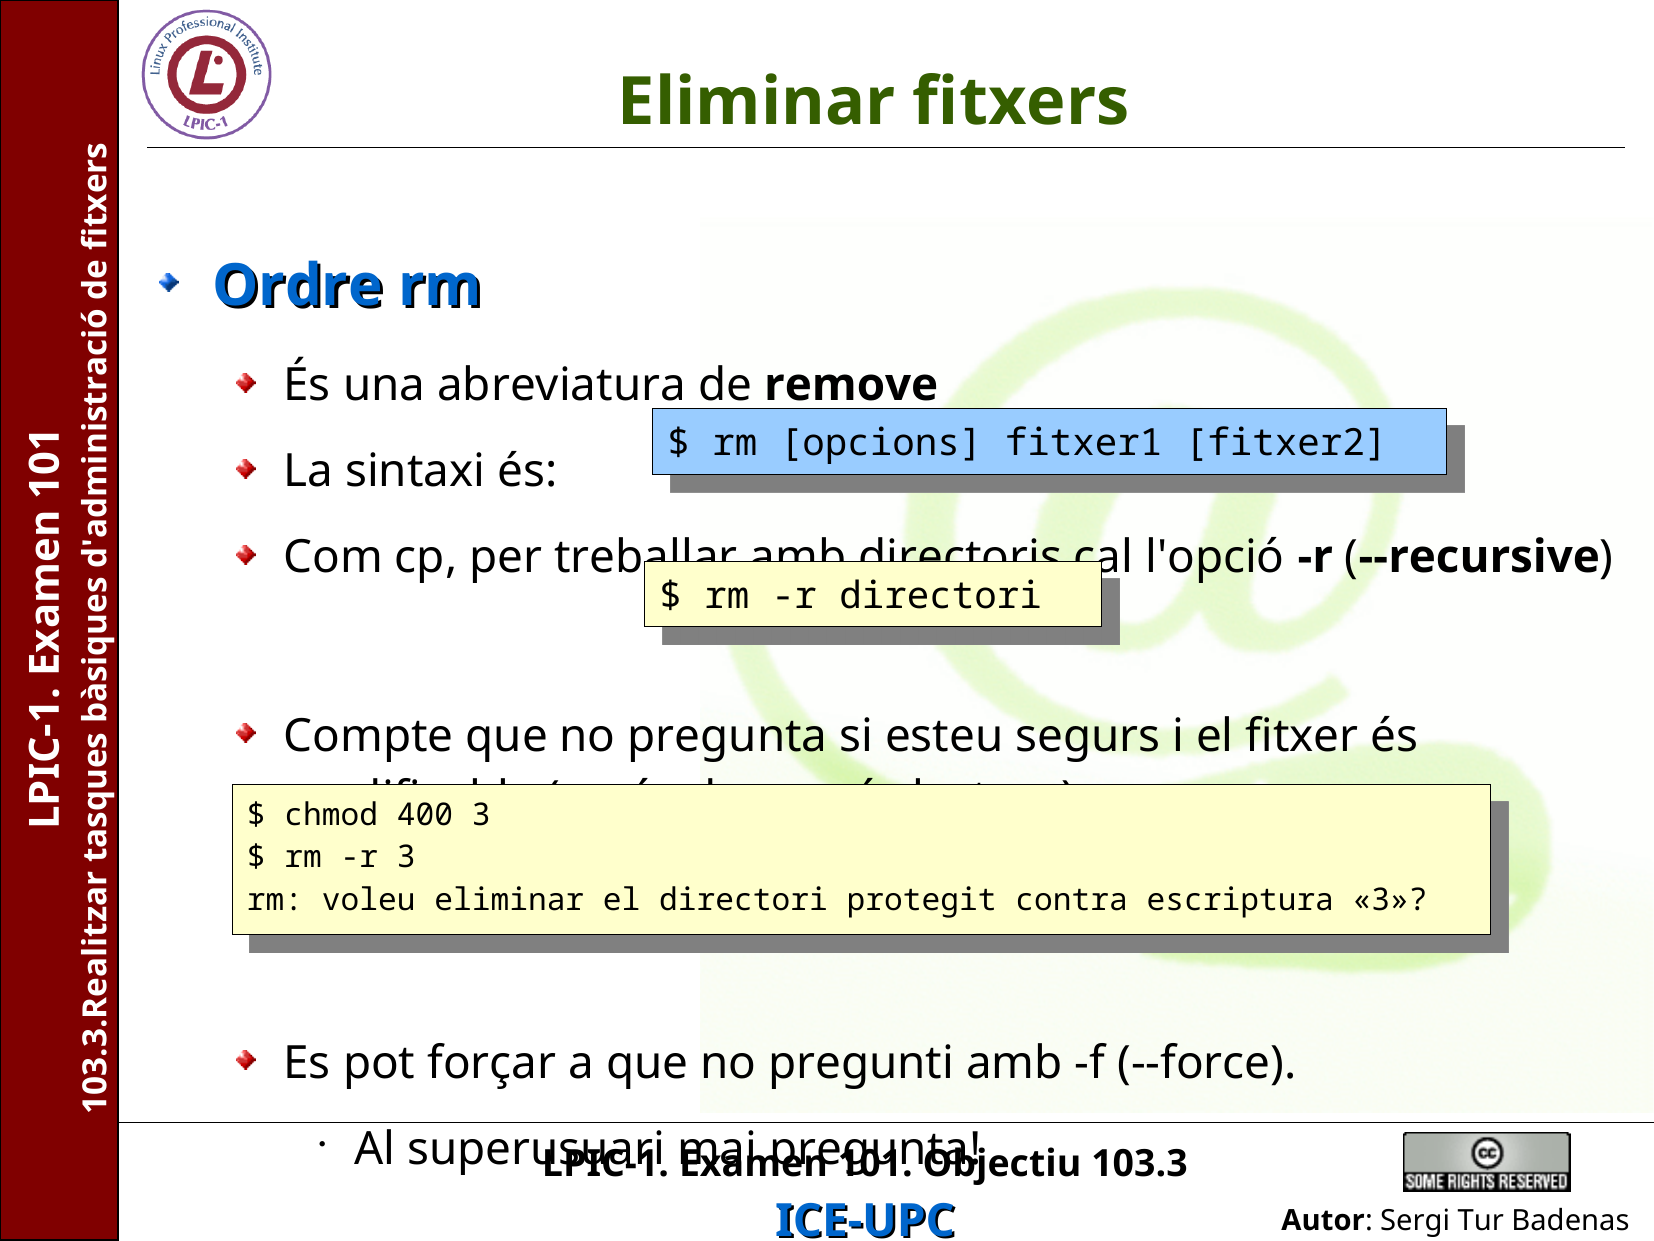

# Eliminar fitxers
Ordre rm
És una abreviatura de remove
La sintaxi és:
Com cp, per treballar amb directoris cal l'opció -r (--recursive)
Compte que no pregunta si esteu segurs i el fitxer és modificable (no és de només lectura)
Es pot forçar a que no pregunti amb -f (--force).
Al superusuari mai pregunta!
$ rm [opcions] fitxer1 [fitxer2]
$ rm -r directori
$ chmod 400 3
$ rm -r 3
rm: voleu eliminar el directori protegit contra escriptura «3»?